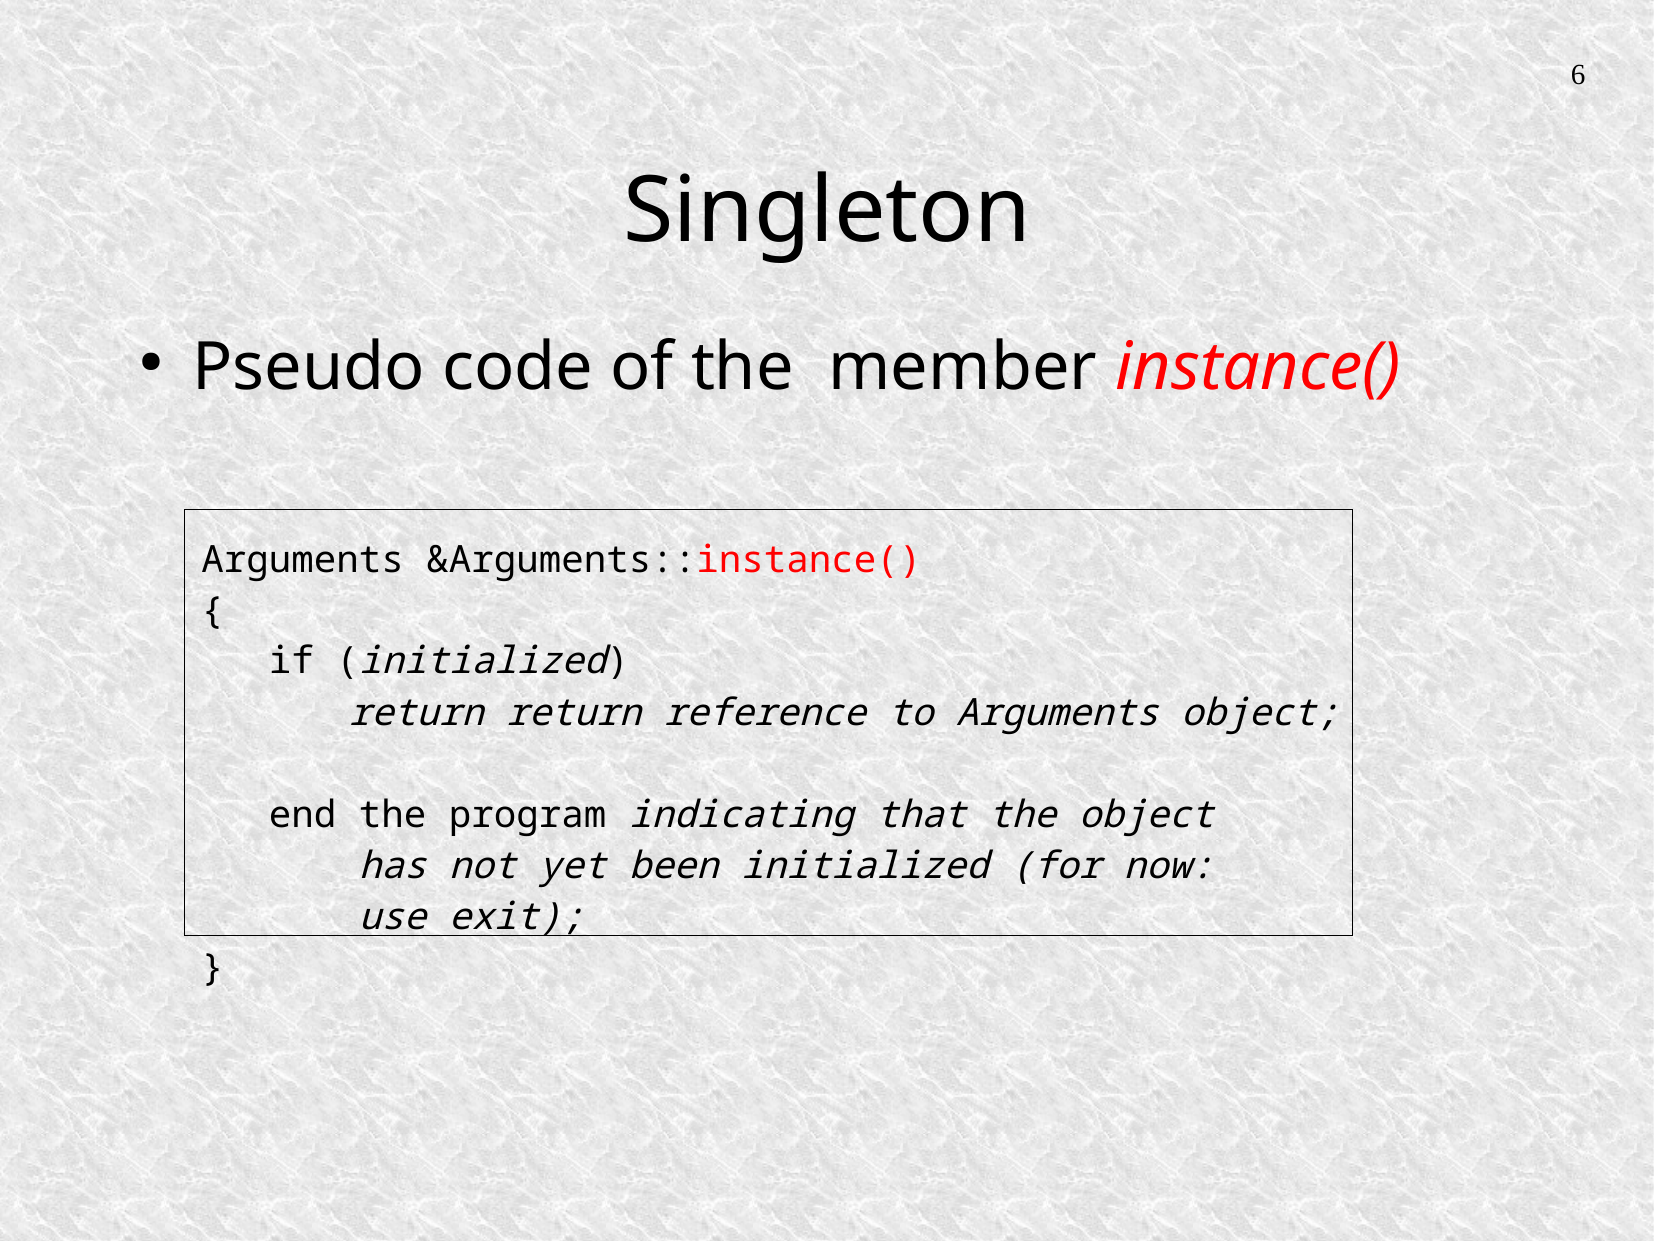

6
Singleton
# Pseudo code of the member instance()
Arguments &Arguments::instance()
{
 if (initialized)
		return return reference to Arguments object;
 end the program indicating that the object
 has not yet been initialized (for now:
 use exit);
}